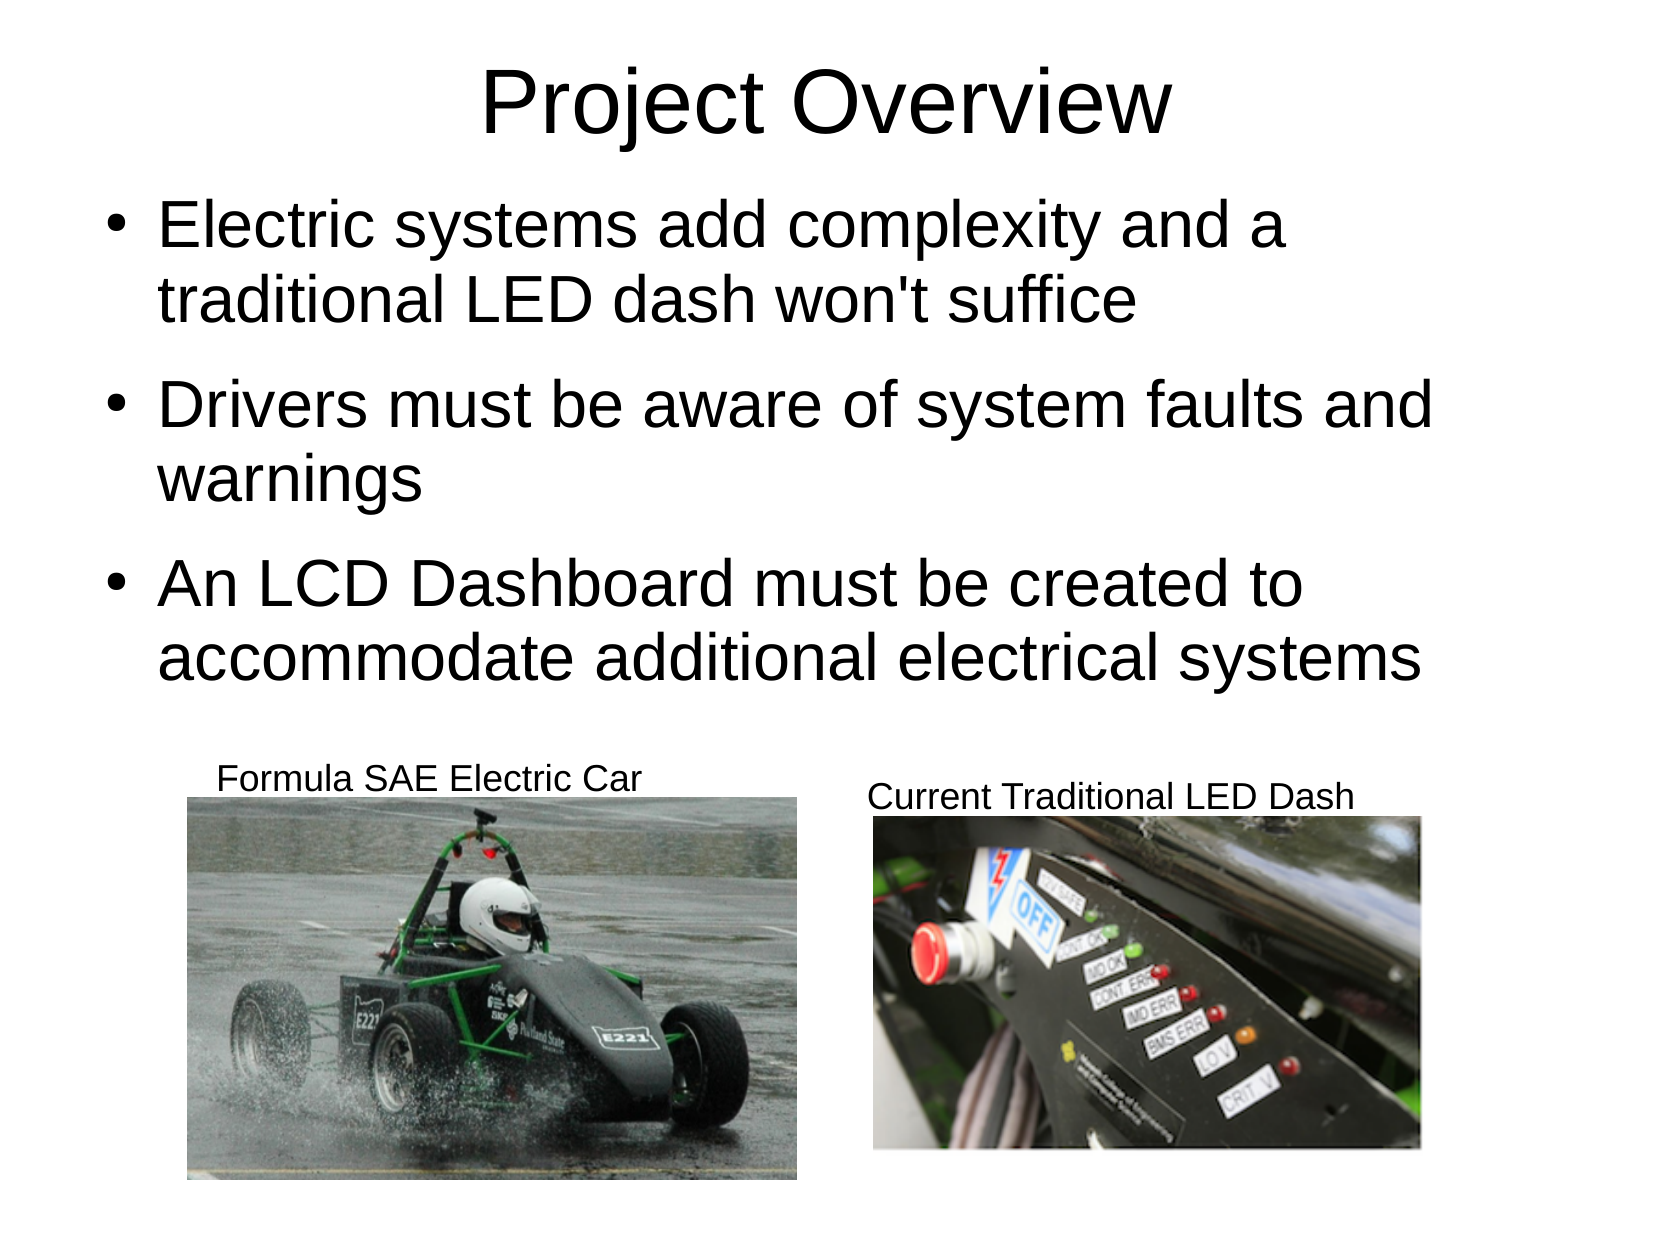

# Project Overview
Electric systems add complexity and a traditional LED dash won't suffice
Drivers must be aware of system faults and warnings
An LCD Dashboard must be created to accommodate additional electrical systems
Formula SAE Electric Car
Current Traditional LED Dash